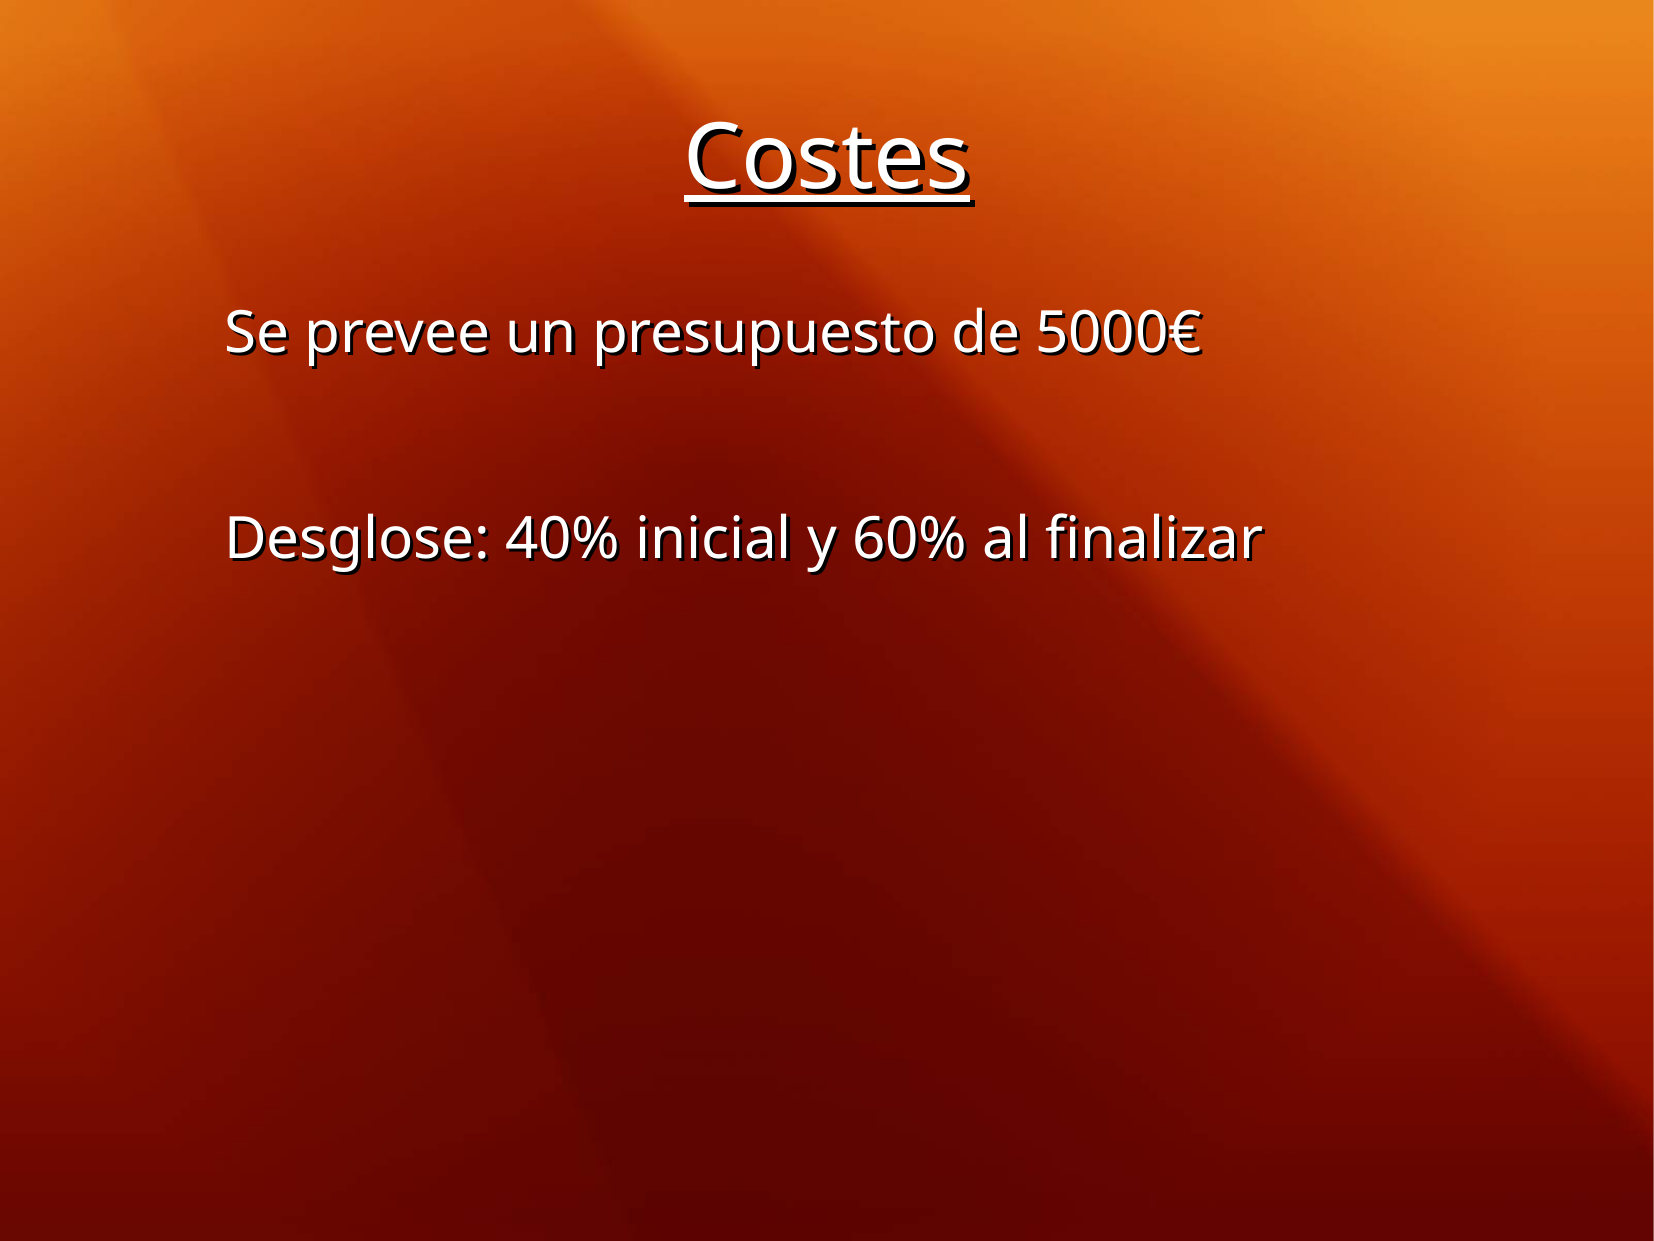

# Costes
Se prevee un presupuesto de 5000€
Desglose: 40% inicial y 60% al finalizar